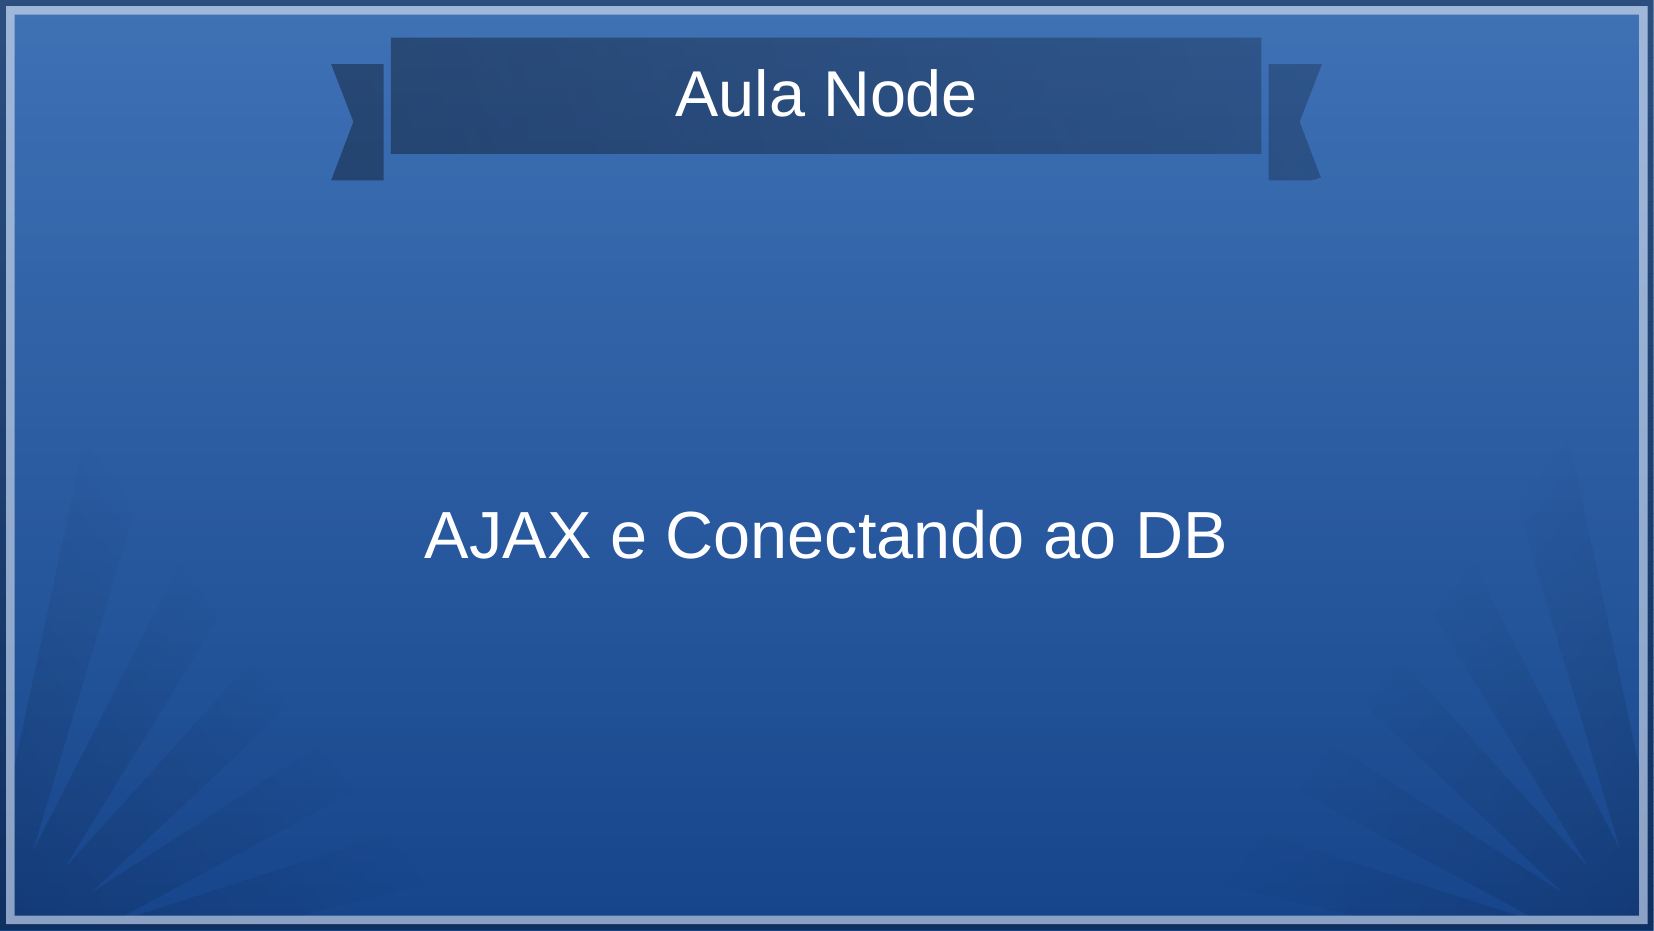

# Aula Node
AJAX e Conectando ao DB